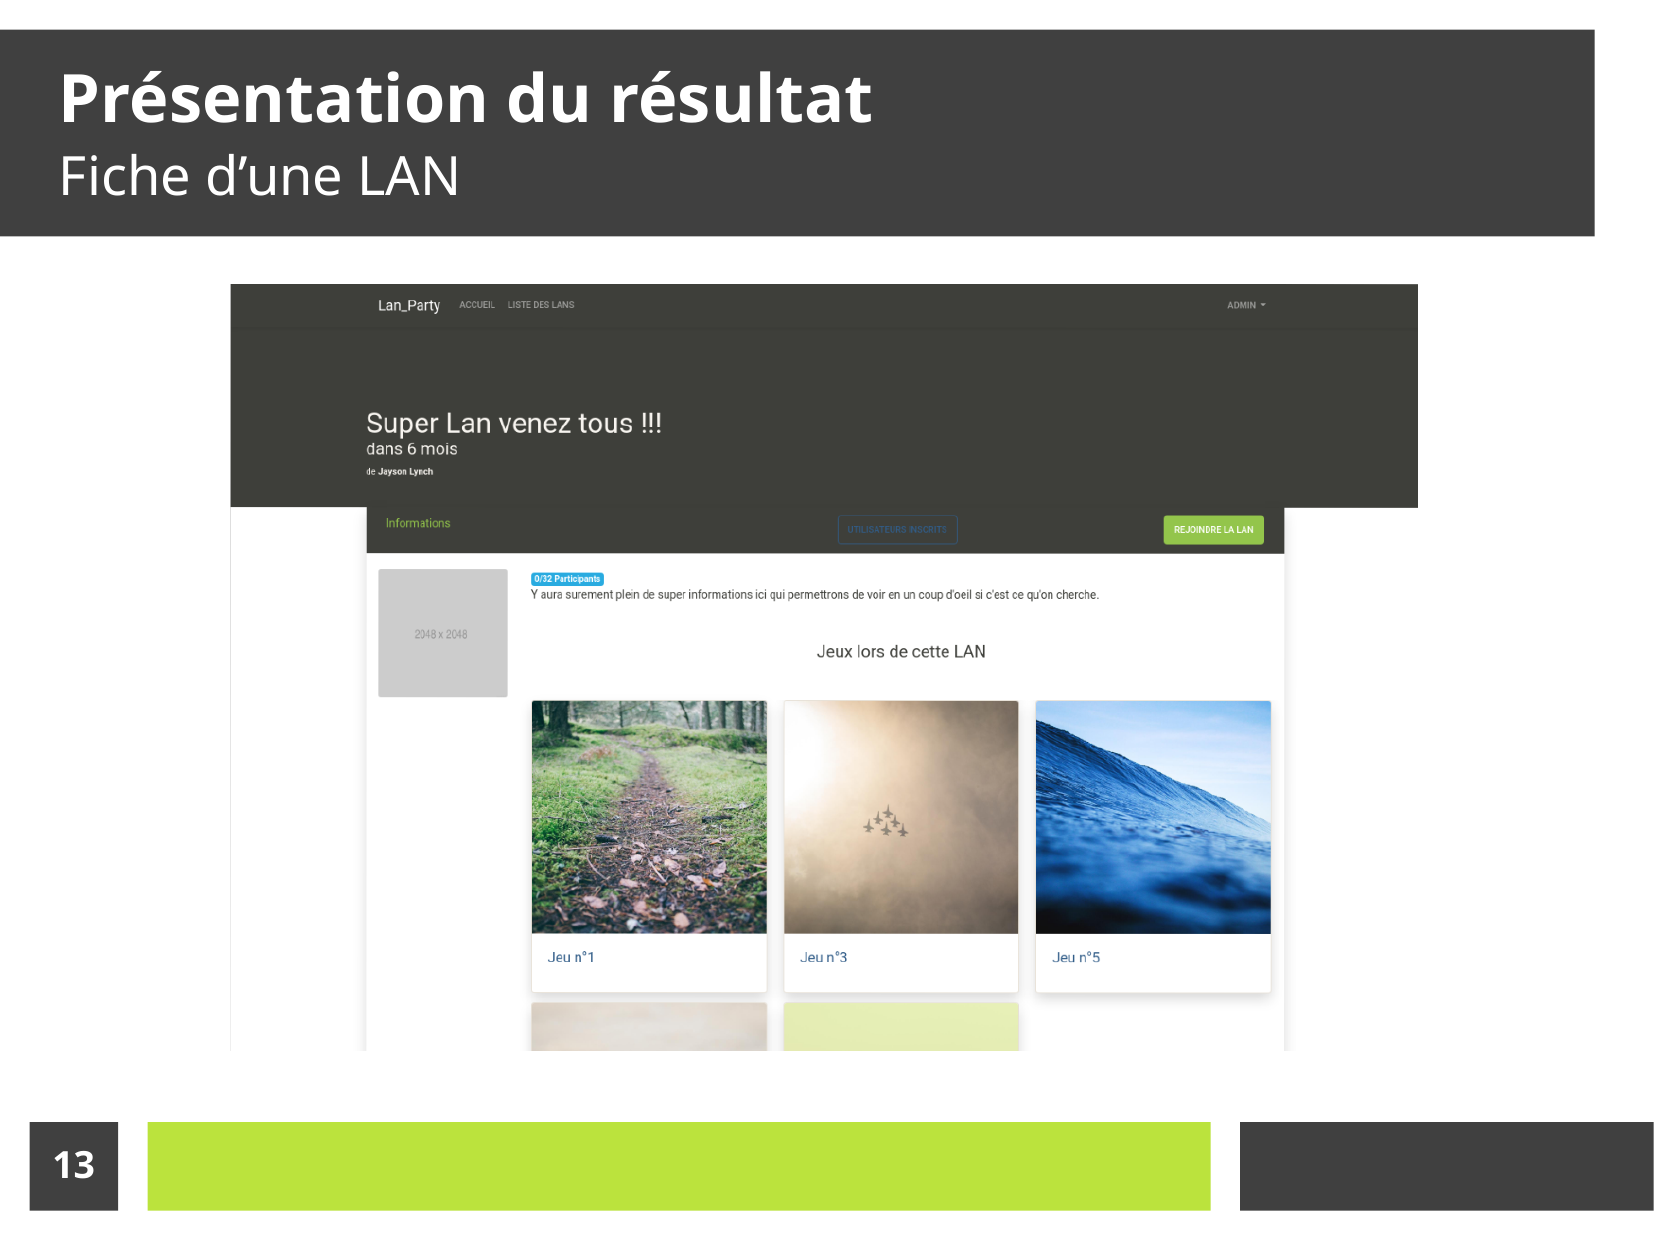

# Présentation du résultat
Fiche d’une LAN